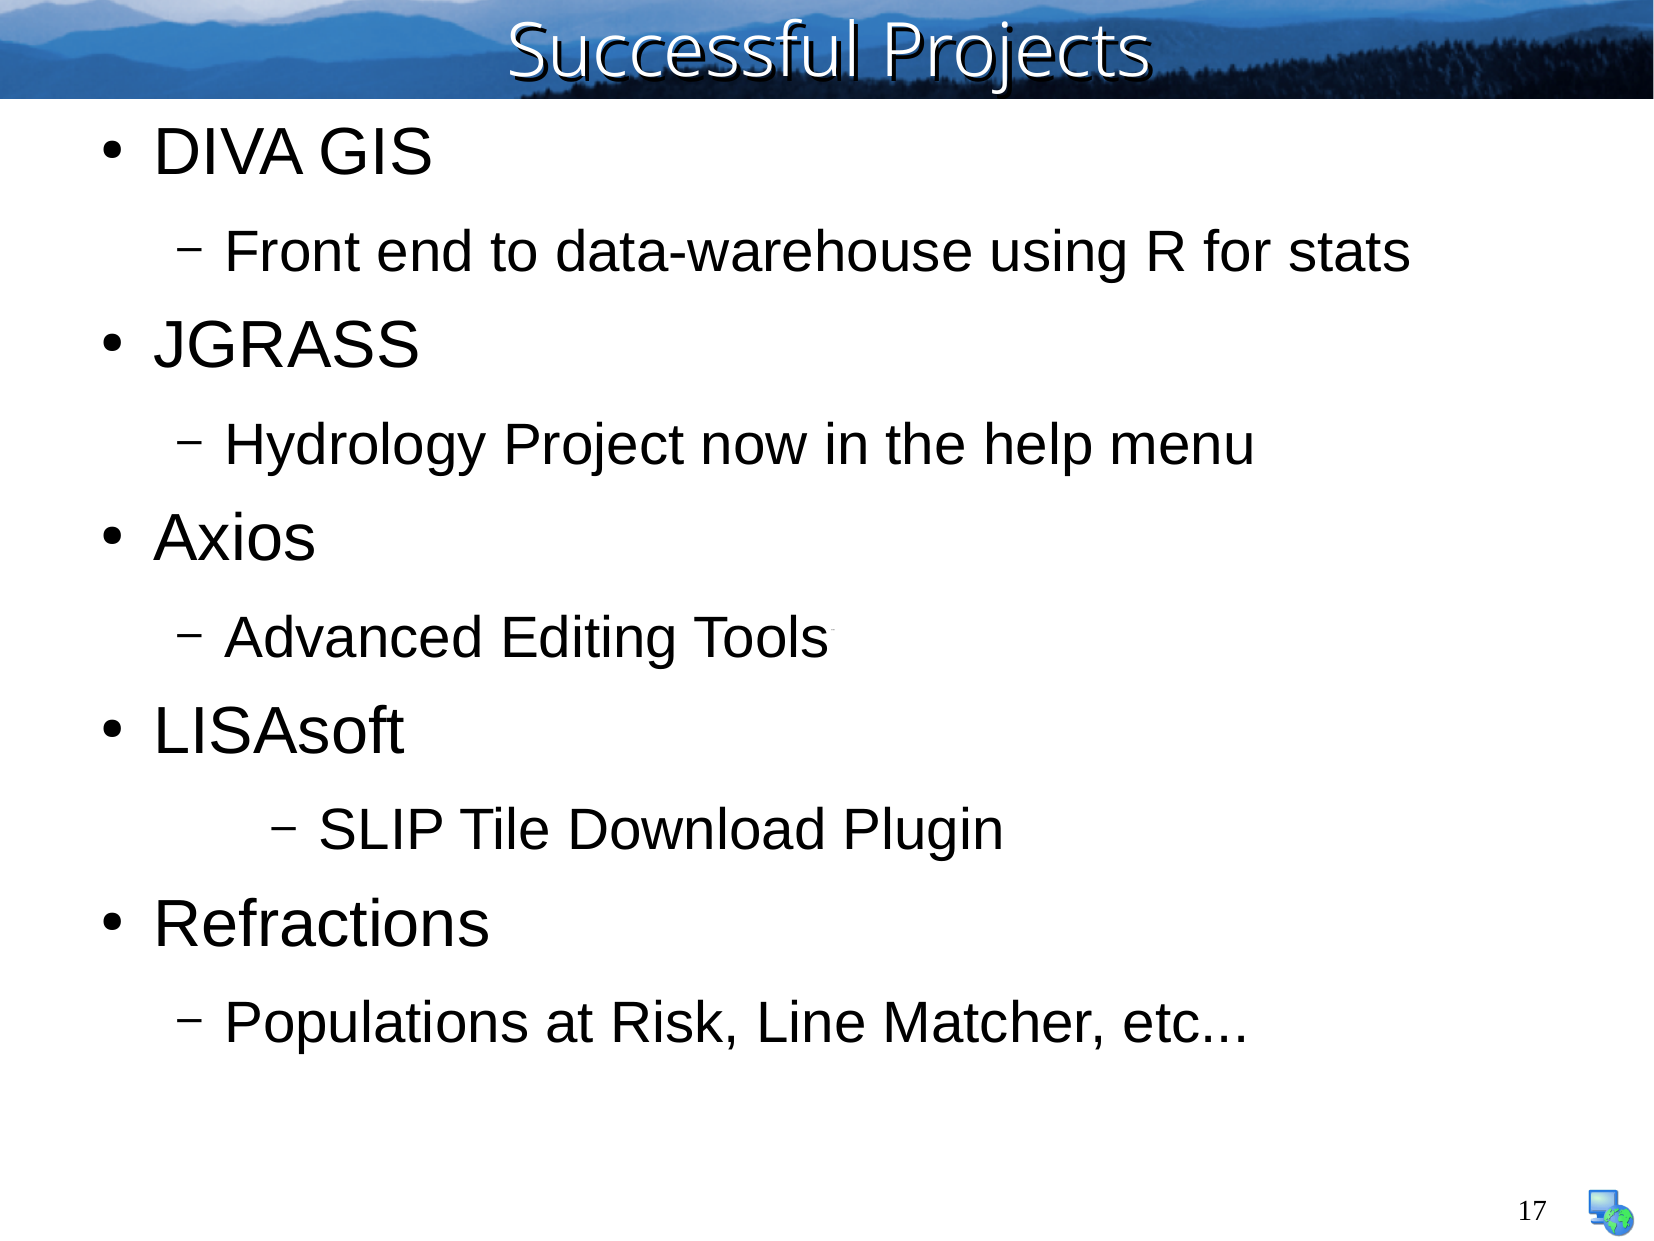

# Successful Projects
DIVA GIS
Front end to data-warehouse using R for stats
JGRASS
Hydrology Project now in the help menu
Axios
Advanced Editing Tools
LISAsoft
SLIP Tile Download Plugin
Refractions
Populations at Risk, Line Matcher, etc...
17